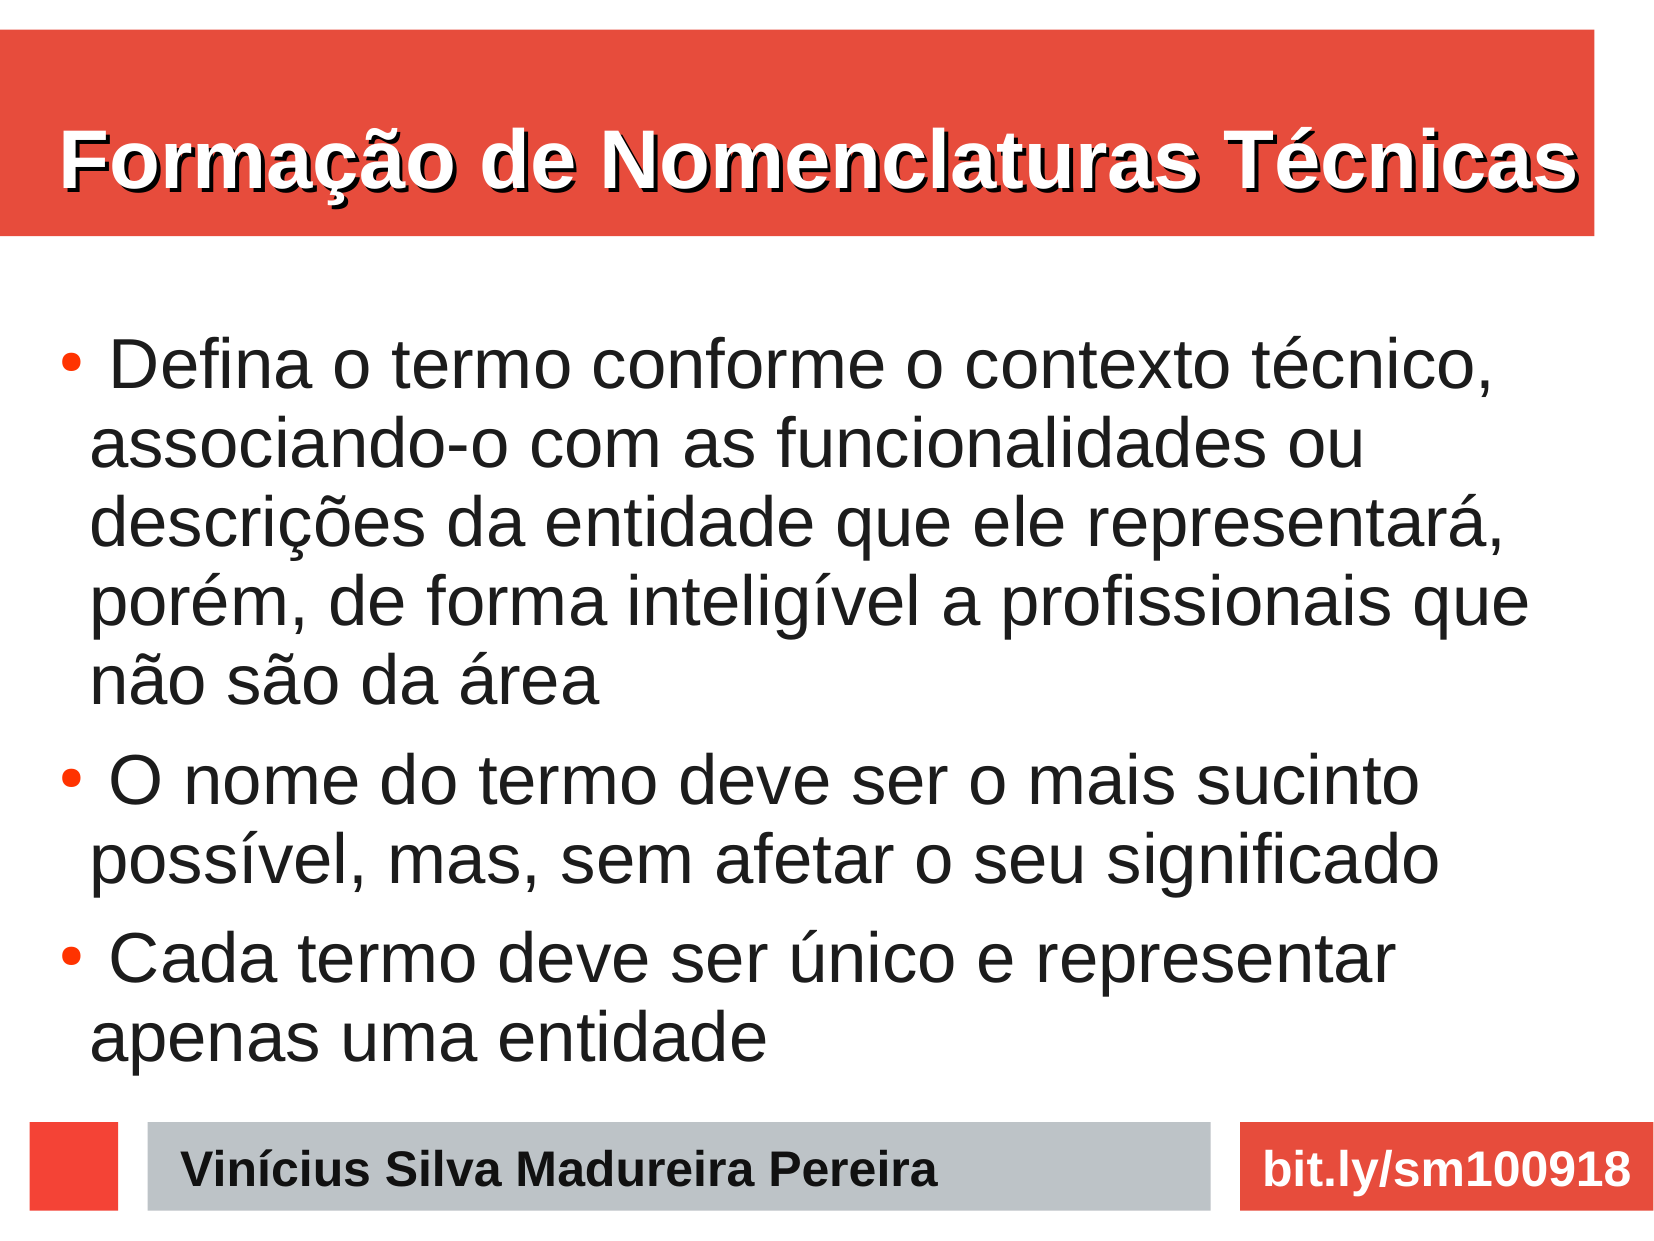

# Formação de Nomenclaturas Técnicas
 Defina o termo conforme o contexto técnico, associando-o com as funcionalidades ou descrições da entidade que ele representará, porém, de forma inteligível a profissionais que não são da área
 O nome do termo deve ser o mais sucinto possível, mas, sem afetar o seu significado
 Cada termo deve ser único e representar apenas uma entidade
Vinícius Silva Madureira Pereira
bit.ly/sm100918